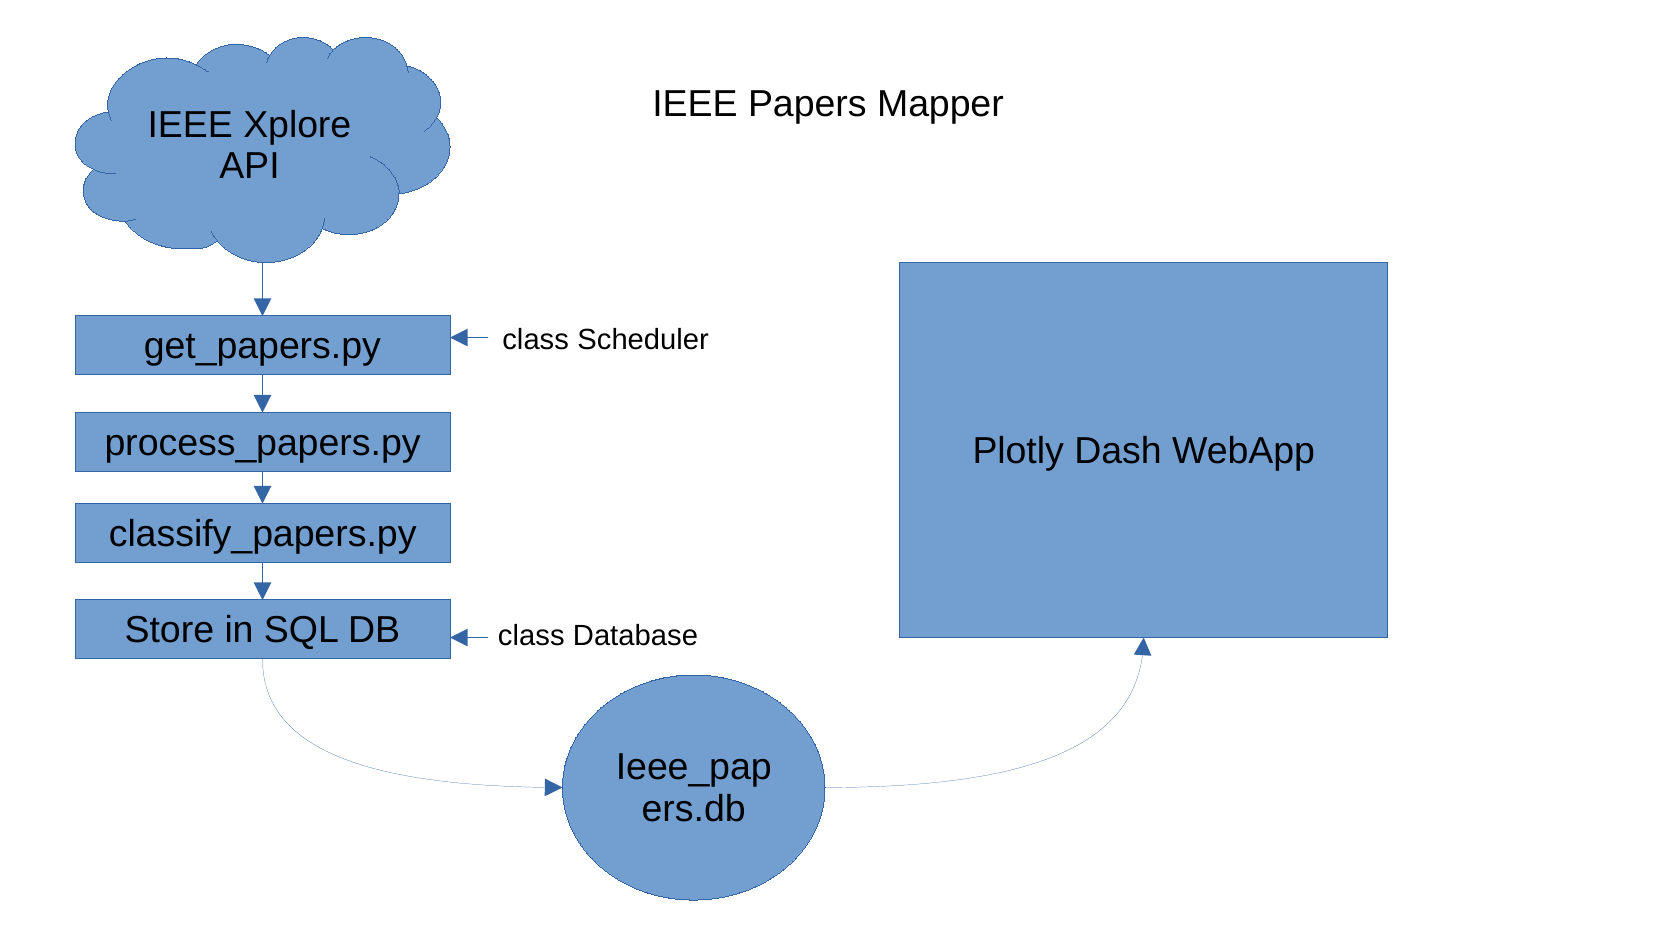

IEEE Xplore API
IEEE Papers Mapper
Plotly Dash WebApp
class Scheduler
get_papers.py
process_papers.py
classify_papers.py
Store in SQL DB
class Database
Ieee_papers.db